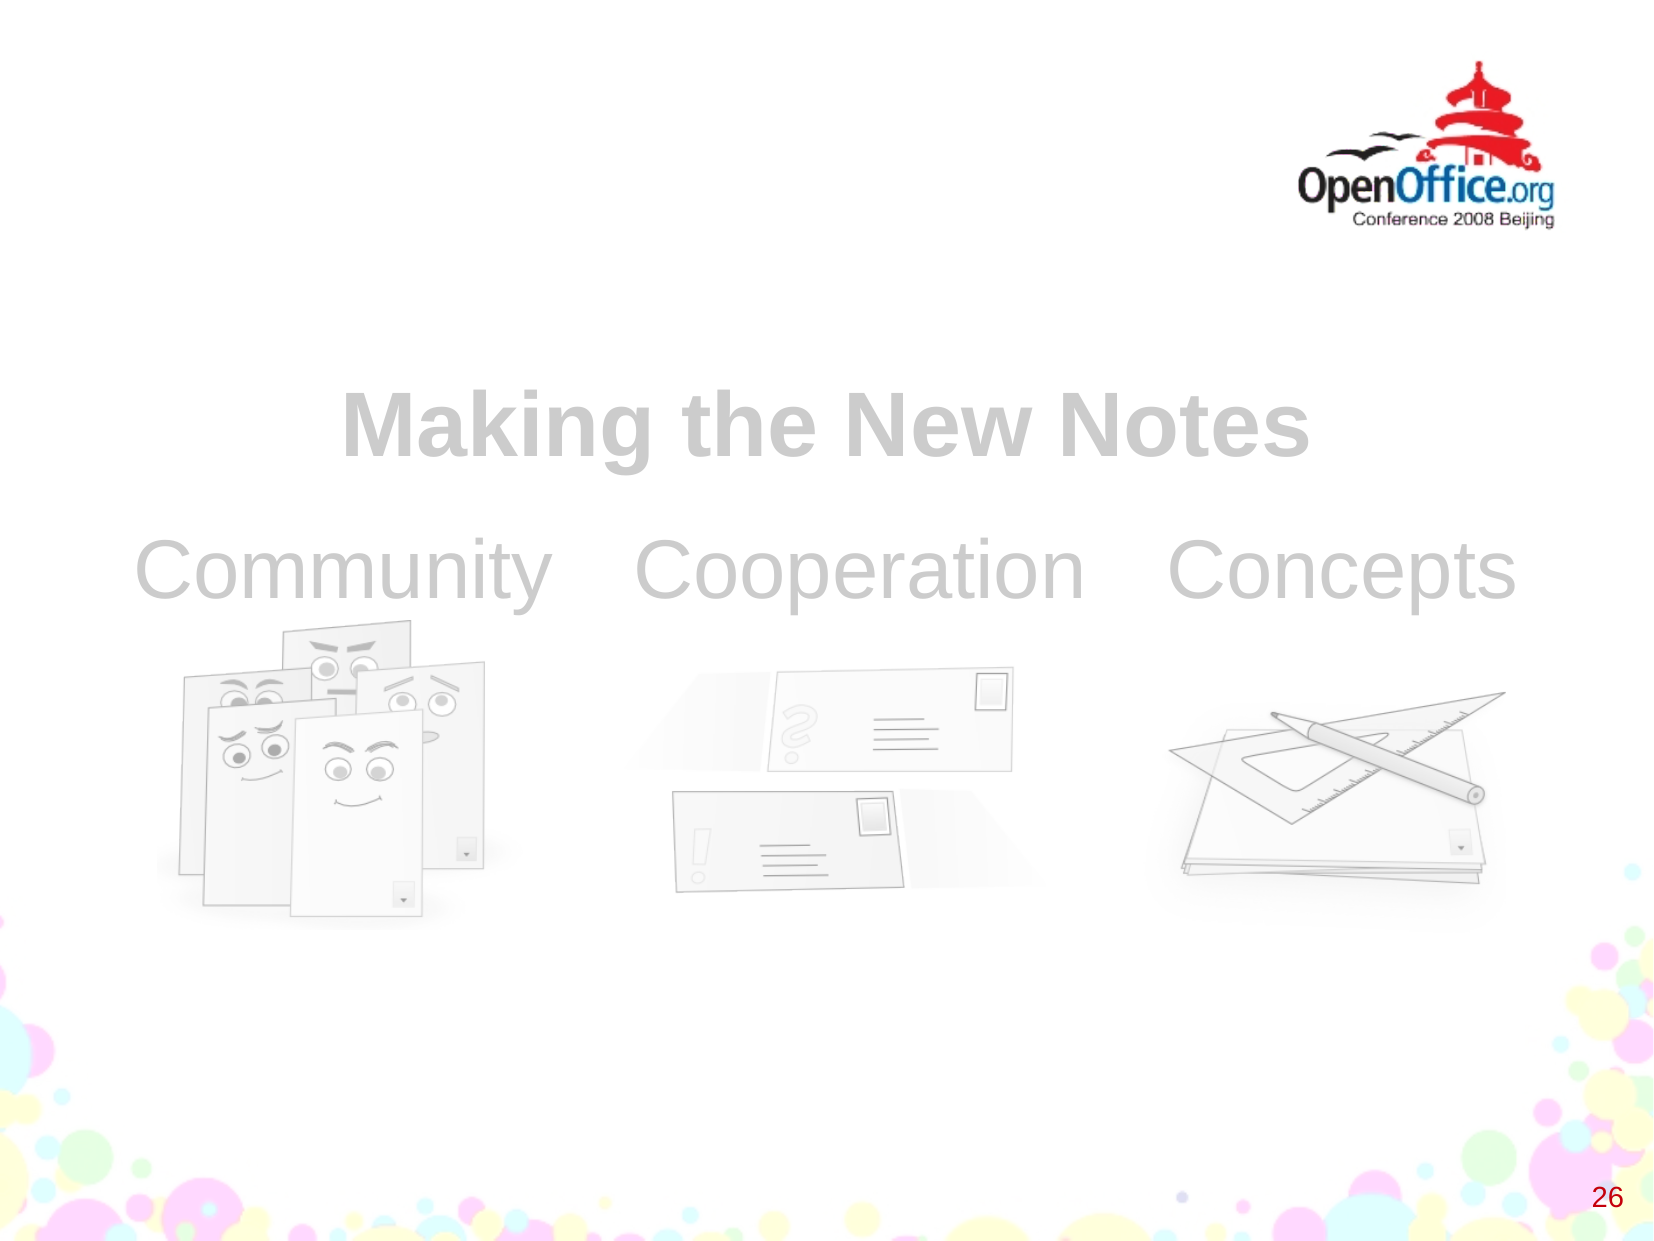

# Making the New Notes
Community
Cooperation
Concepts
26